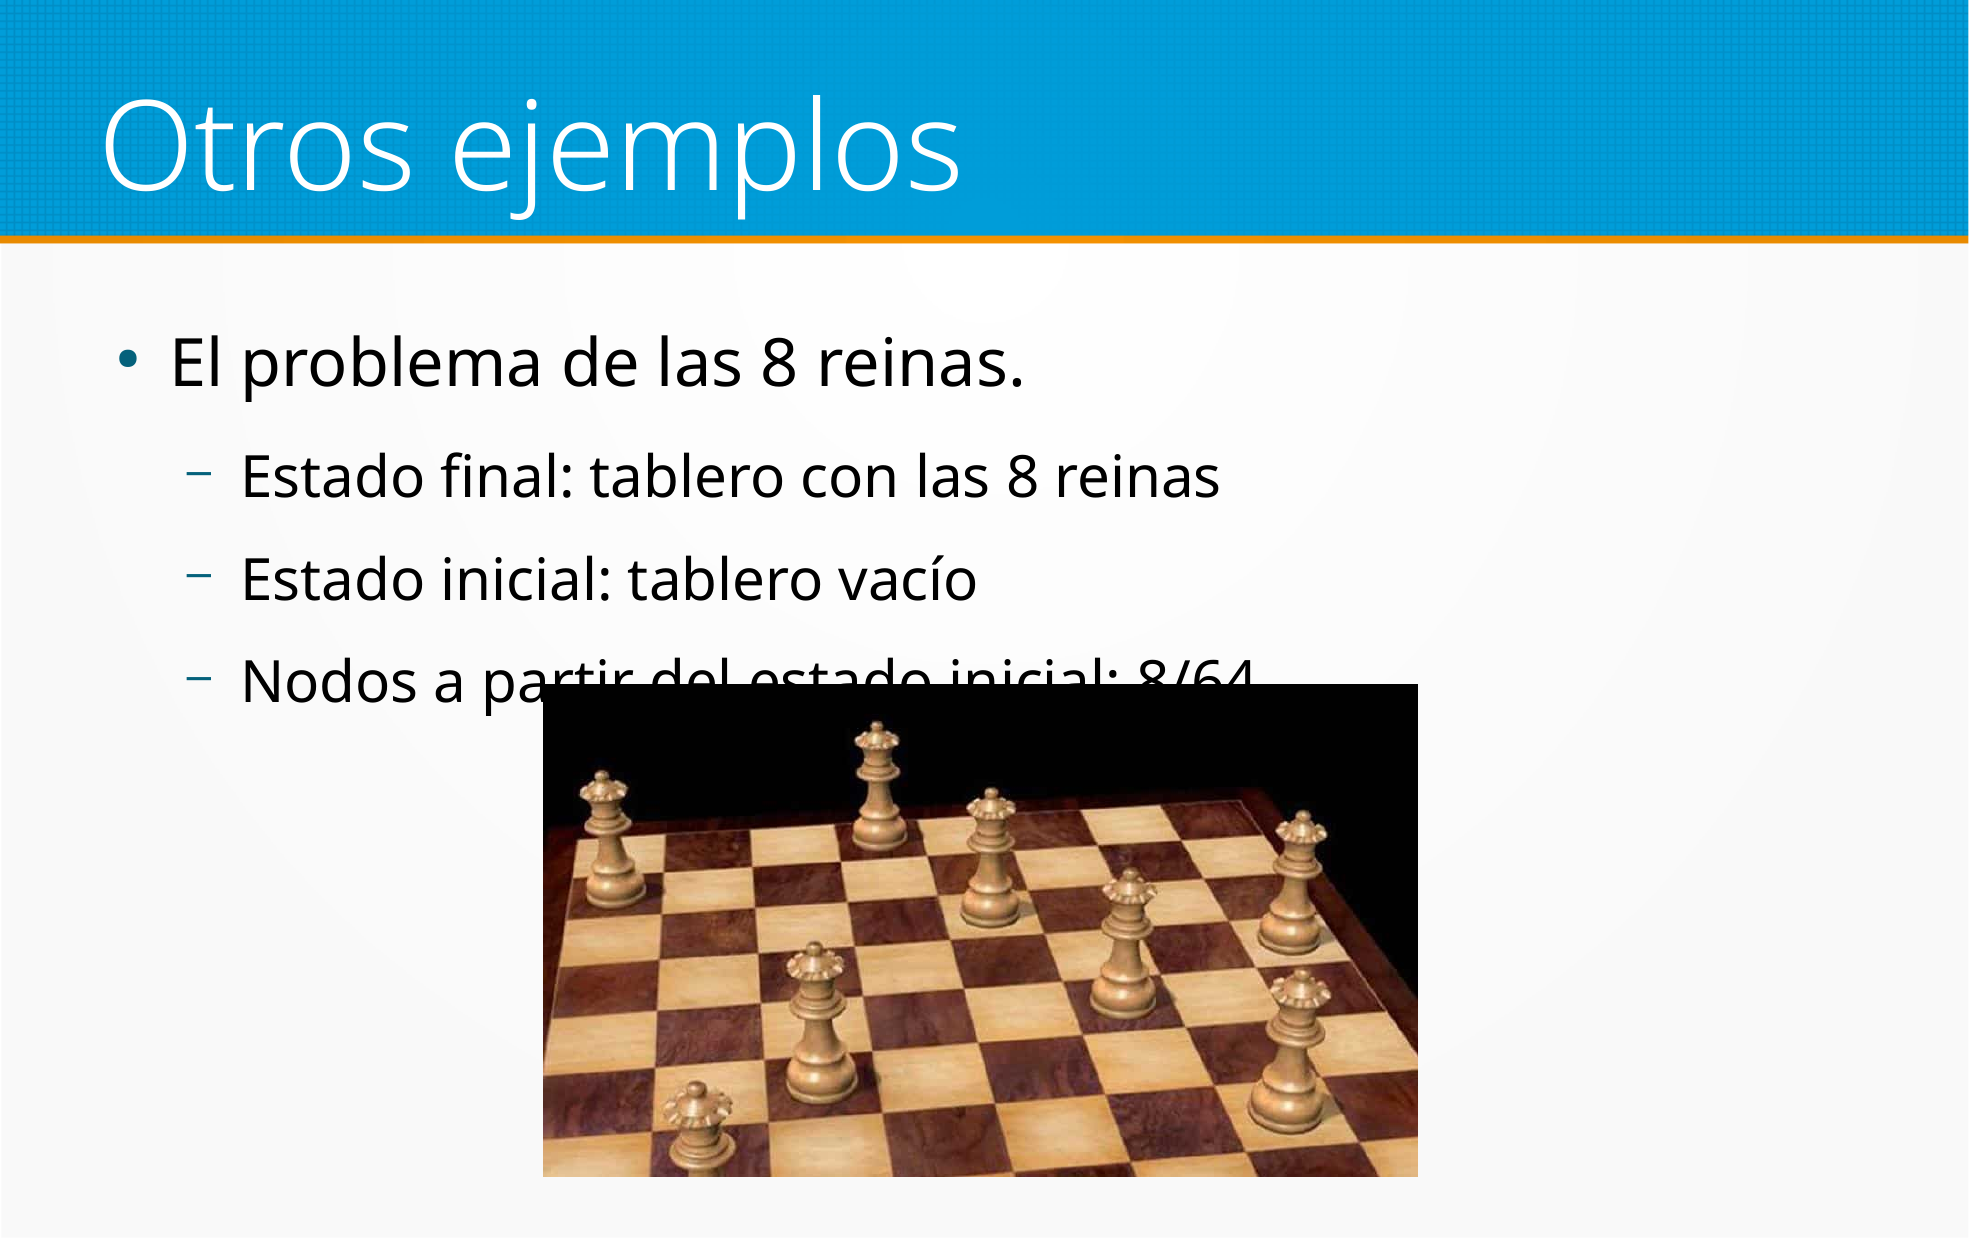

# Otros ejemplos
El problema de las 8 reinas.
Estado final: tablero con las 8 reinas
Estado inicial: tablero vacío
Nodos a partir del estado inicial: 8/64